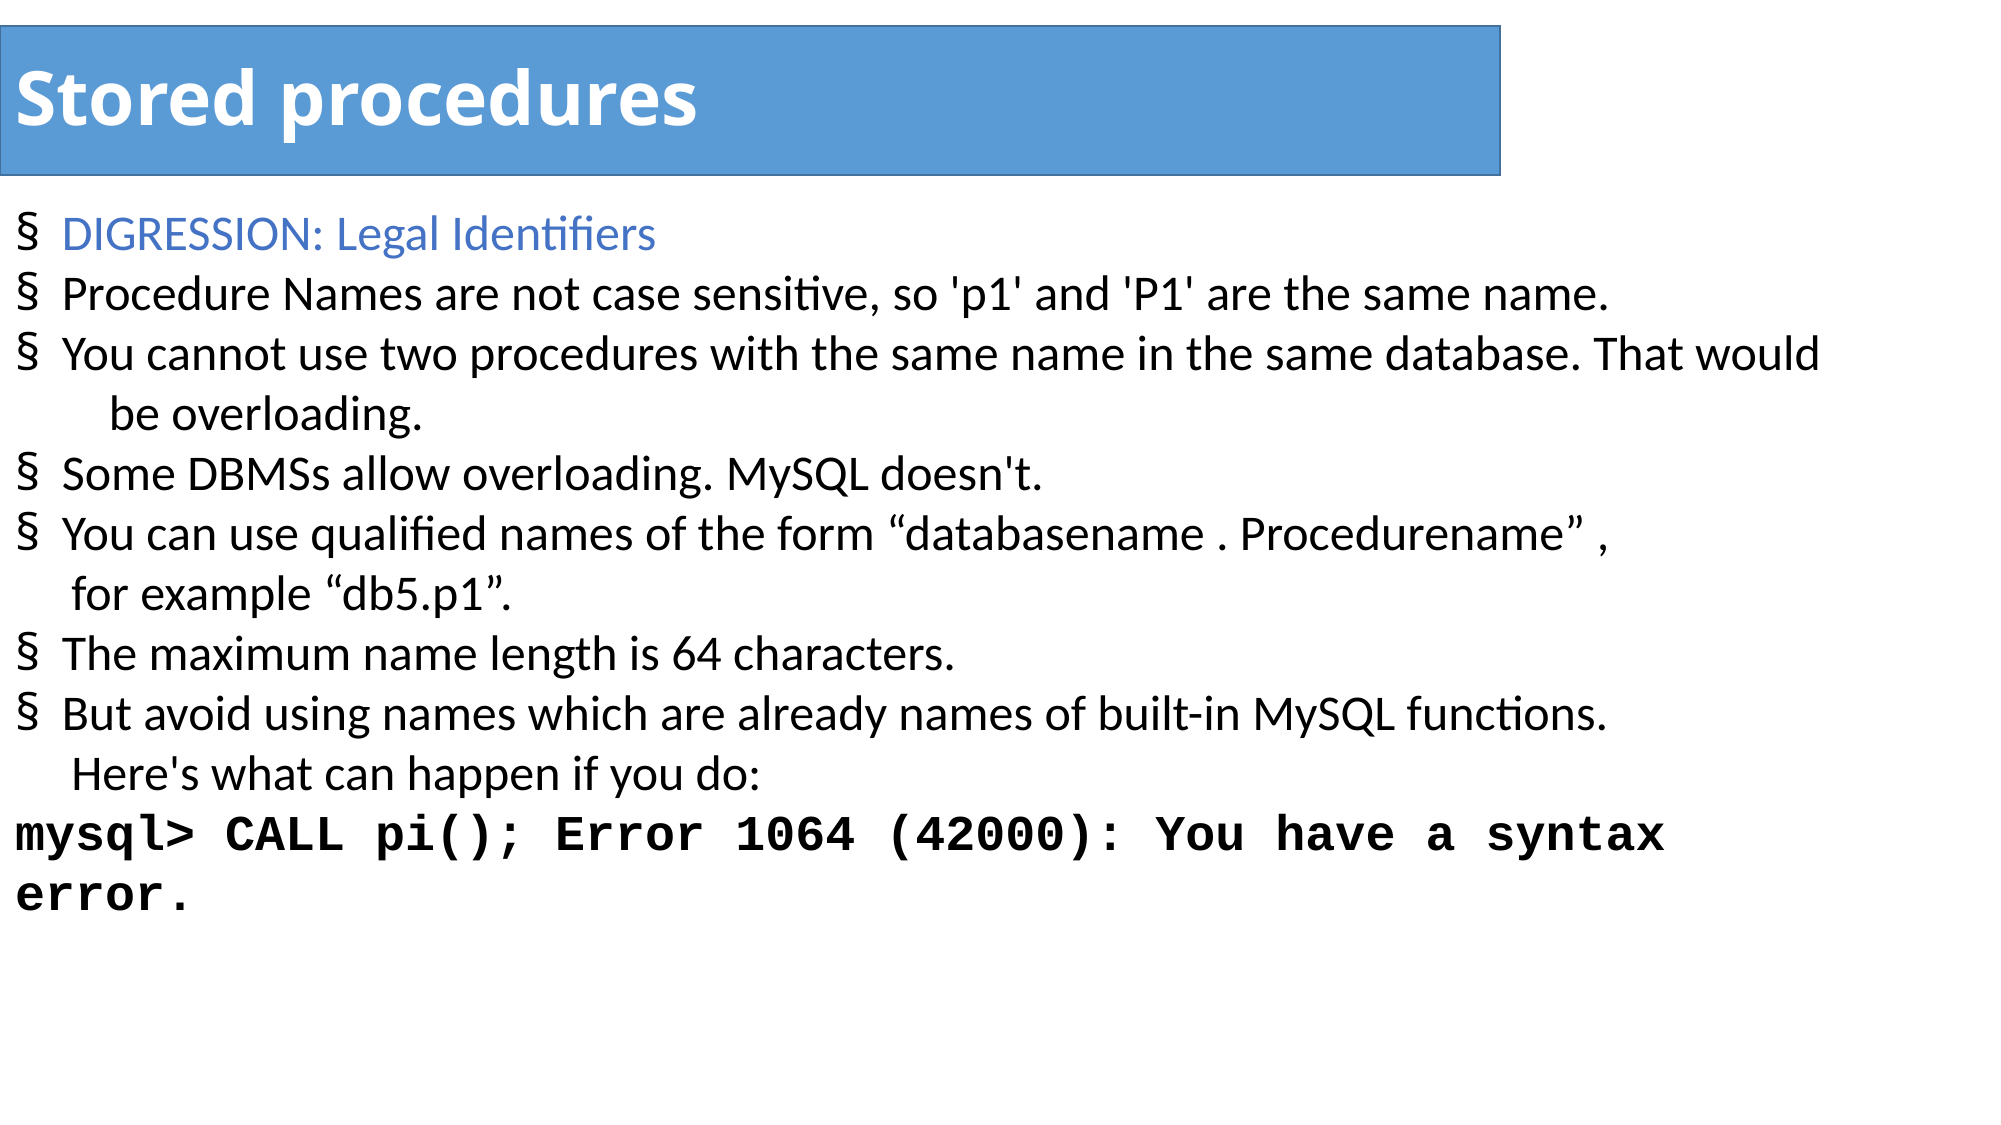

# Stored procedures
DIGRESSION: Legal Identifiers
Procedure Names are not case sensitive, so 'p1' and 'P1' are the same name.
You cannot use two procedures with the same name in the same database. That would be overloading.
Some DBMSs allow overloading. MySQL doesn't.
You can use qualified names of the form “database­name . Procedurename” ,
 for example “db5.p1”.
The maximum name length is 64 characters.
But avoid using names which are already names of built-in MySQL functions.
 Here's what can happen if you do:
mysql> CALL pi(); Error 1064 (42000): You have a syntax error.